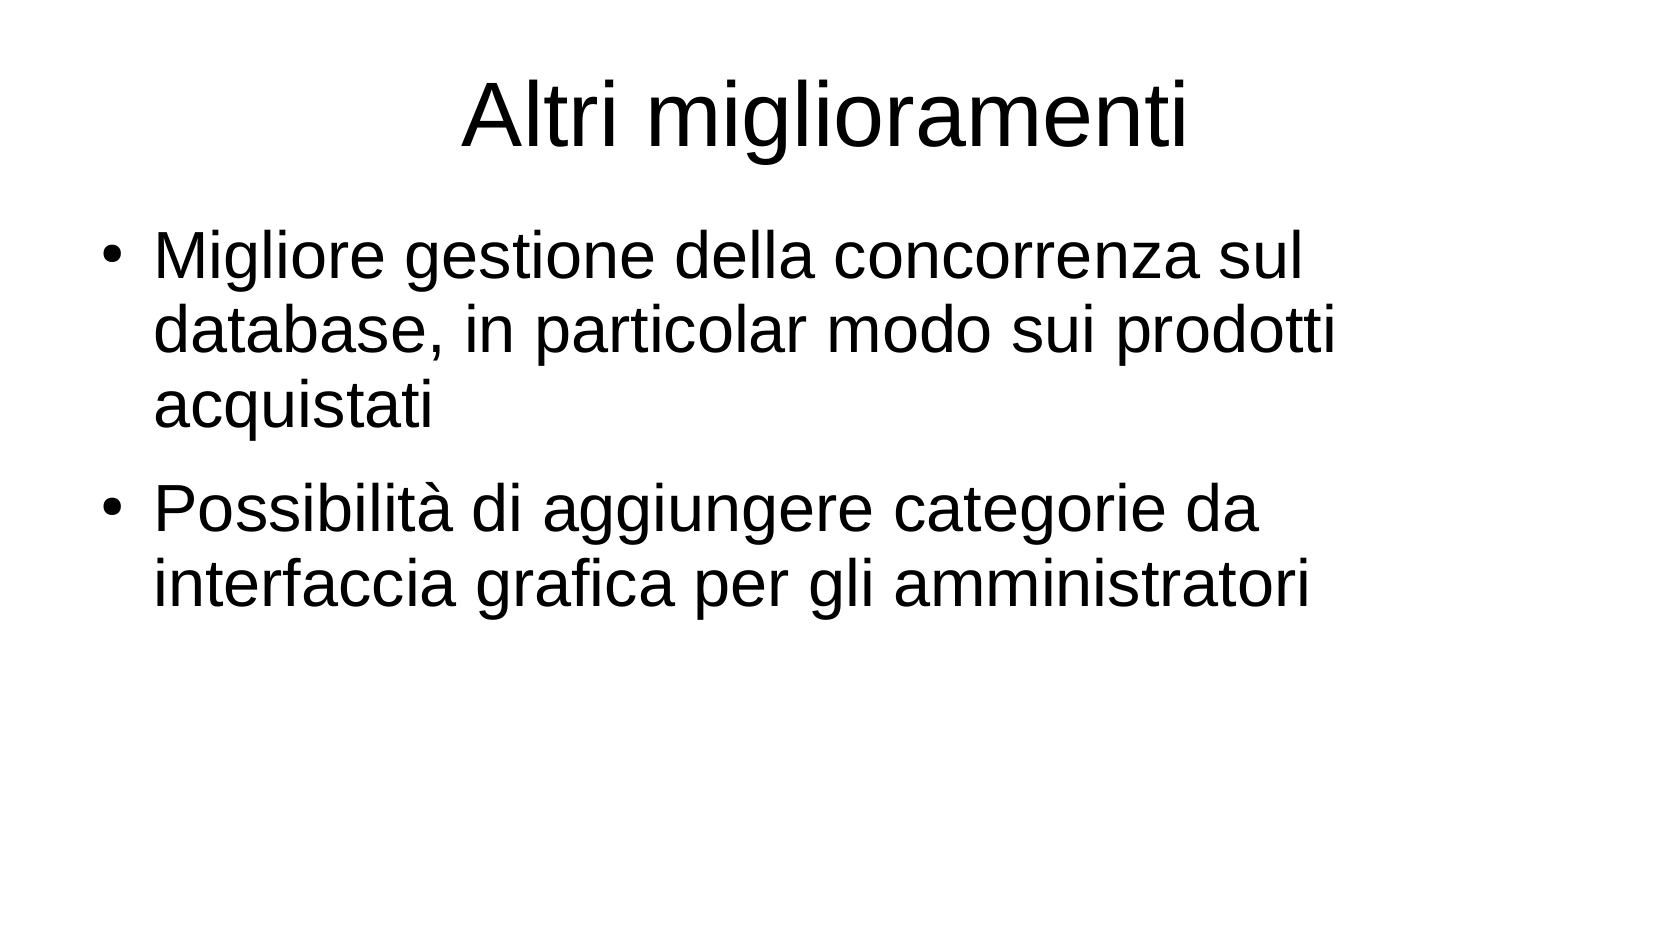

# Altri miglioramenti
Migliore gestione della concorrenza sul database, in particolar modo sui prodotti acquistati
Possibilità di aggiungere categorie da interfaccia grafica per gli amministratori